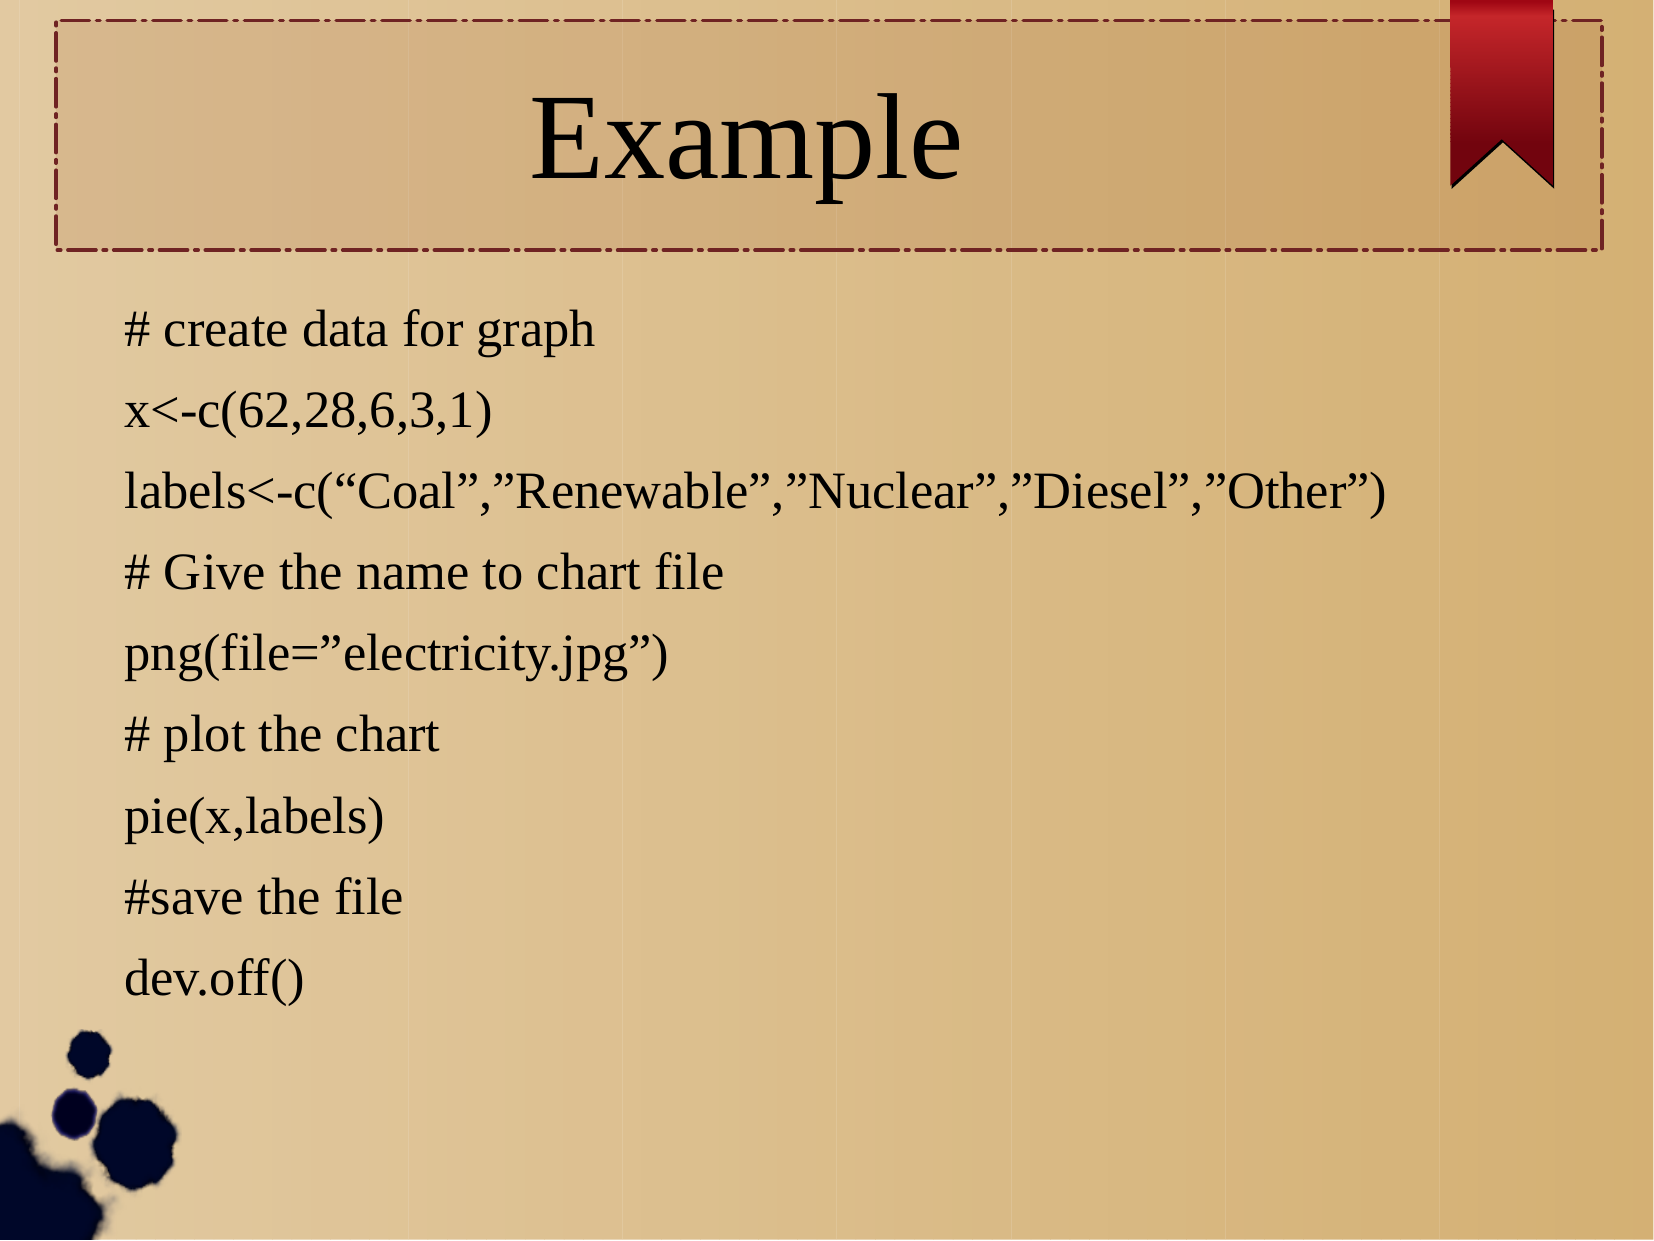

# Example
# create data for graph
x<-c(62,28,6,3,1)
labels<-c(“Coal”,”Renewable”,”Nuclear”,”Diesel”,”Other”)
# Give the name to chart file
png(file=”electricity.jpg”)
# plot the chart
pie(x,labels)
#save the file
dev.off()